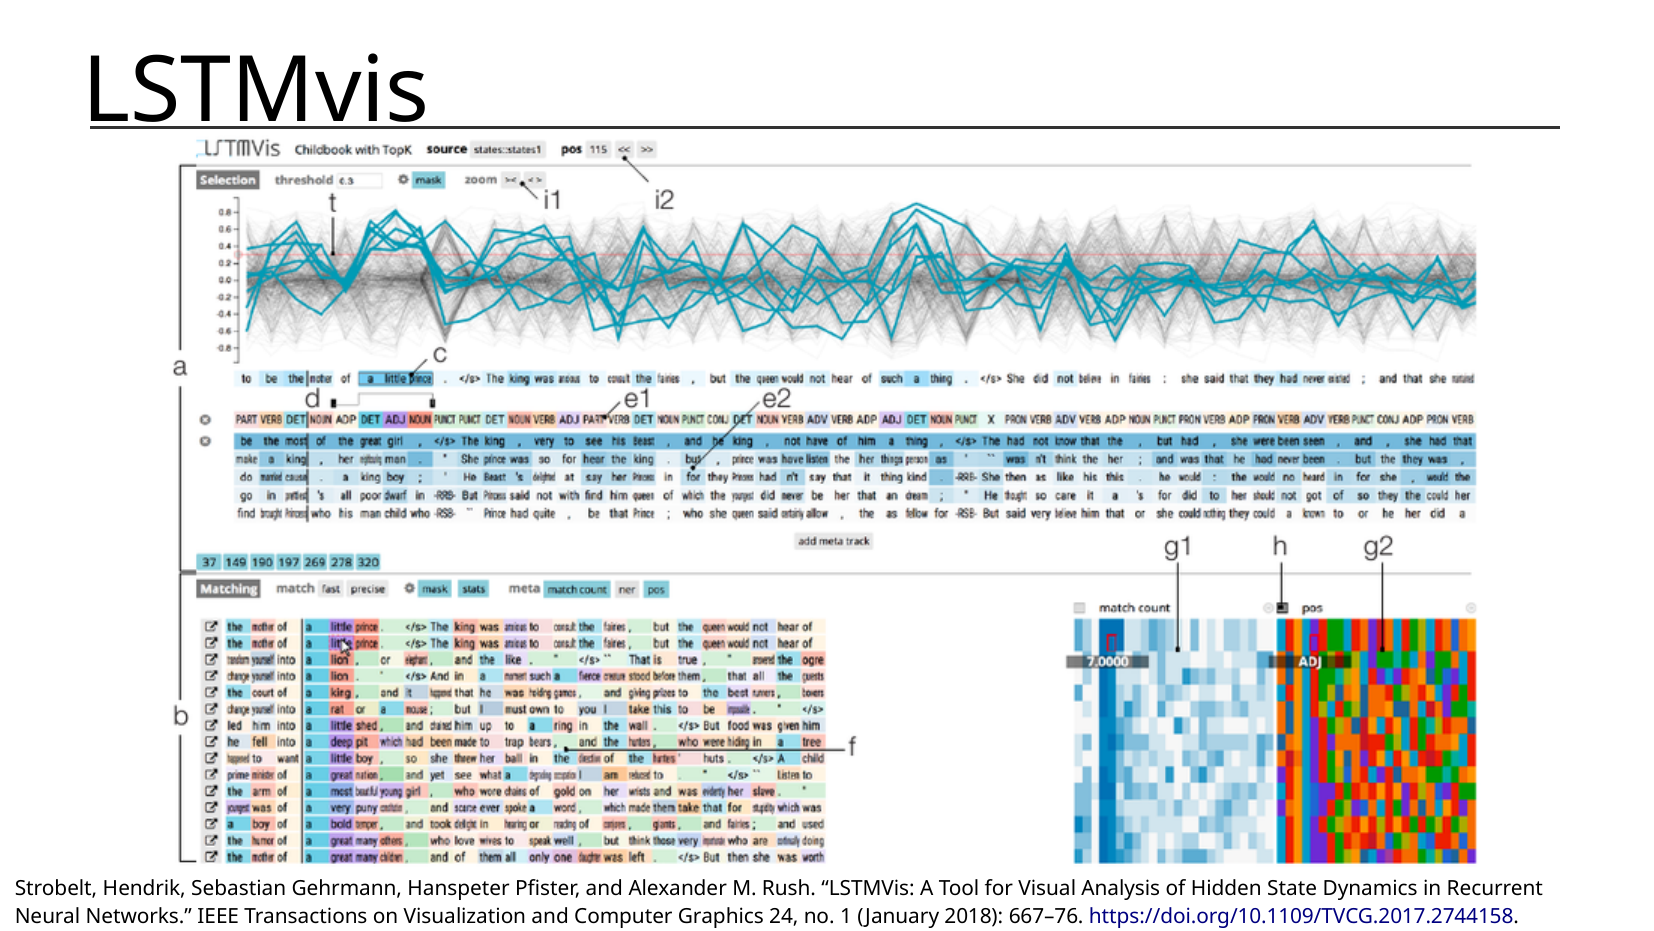

# LSTMvis
Strobelt, Hendrik, Sebastian Gehrmann, Hanspeter Pfister, and Alexander M. Rush. “LSTMVis: A Tool for Visual Analysis of Hidden State Dynamics in Recurrent Neural Networks.” IEEE Transactions on Visualization and Computer Graphics 24, no. 1 (January 2018): 667–76. https://doi.org/10.1109/TVCG.2017.2744158.